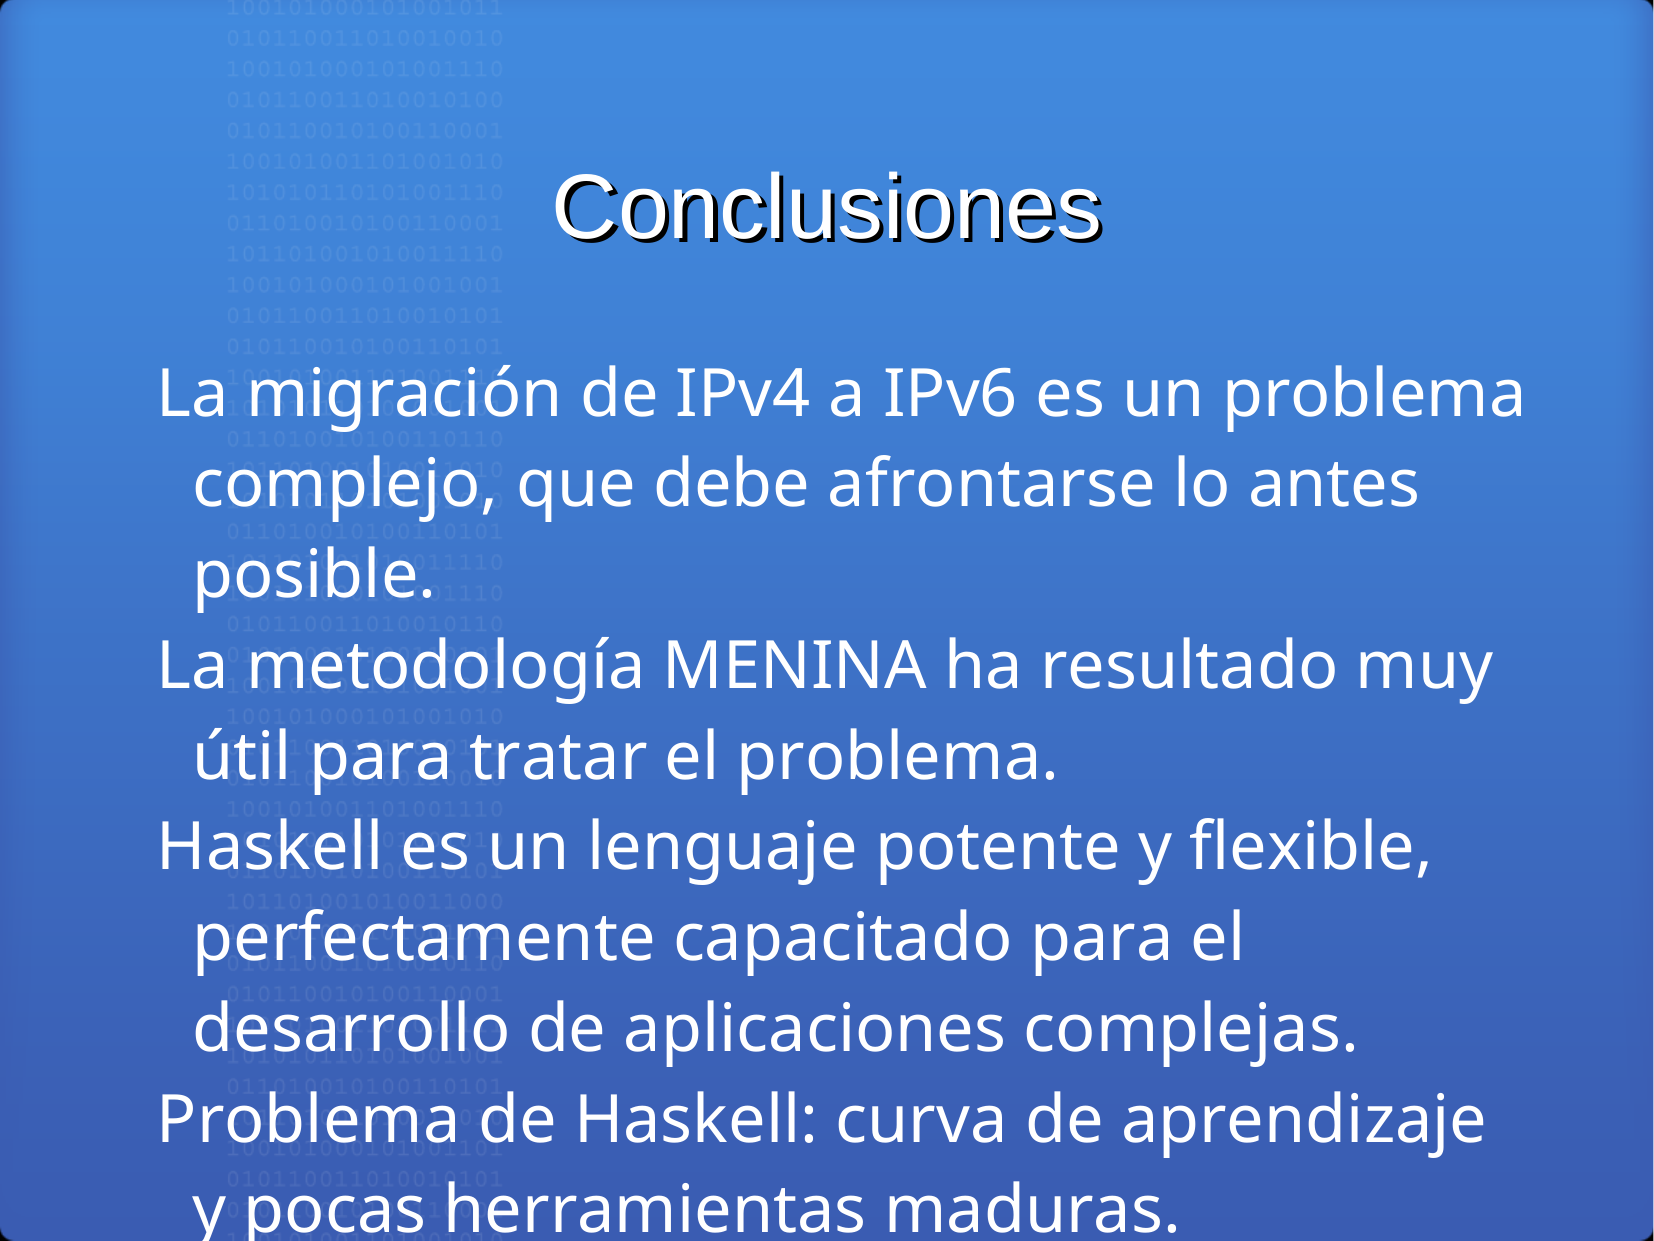

# Conclusiones
La migración de IPv4 a IPv6 es un problema complejo, que debe afrontarse lo antes posible.
La metodología MENINA ha resultado muy útil para tratar el problema.
Haskell es un lenguaje potente y flexible, perfectamente capacitado para el desarrollo de aplicaciones complejas.
Problema de Haskell: curva de aprendizaje y pocas herramientas maduras.